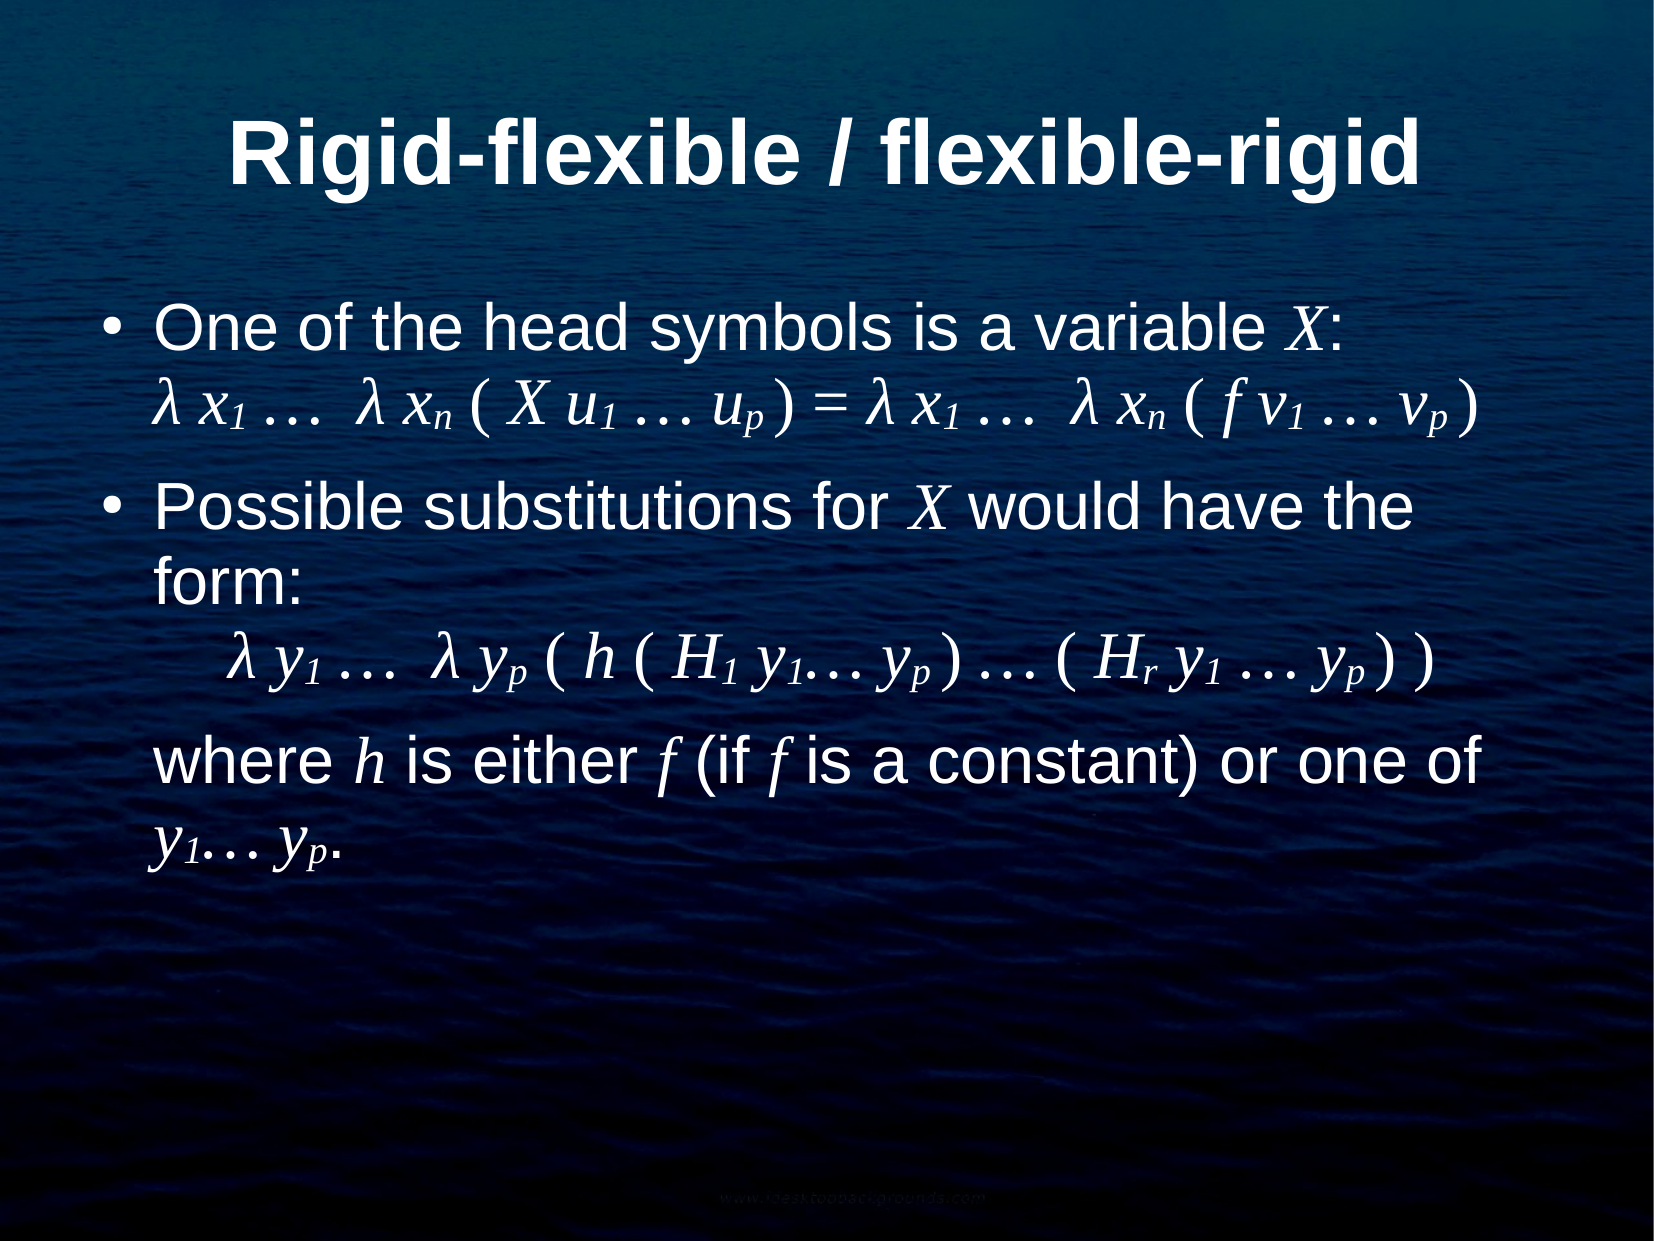

# Rigid-flexible / flexible-rigid
One of the head symbols is a variable X:
λ x1 … λ xn ( X u1 … up ) = λ x1 … λ xn ( f v1 … vp )
Possible substitutions for X would have the form:
	λ y1 … λ yp ( h ( H1 y1… yp ) … ( Hr y1 … yp ) )
where h is either f (if f is a constant) or one of y1… yp.